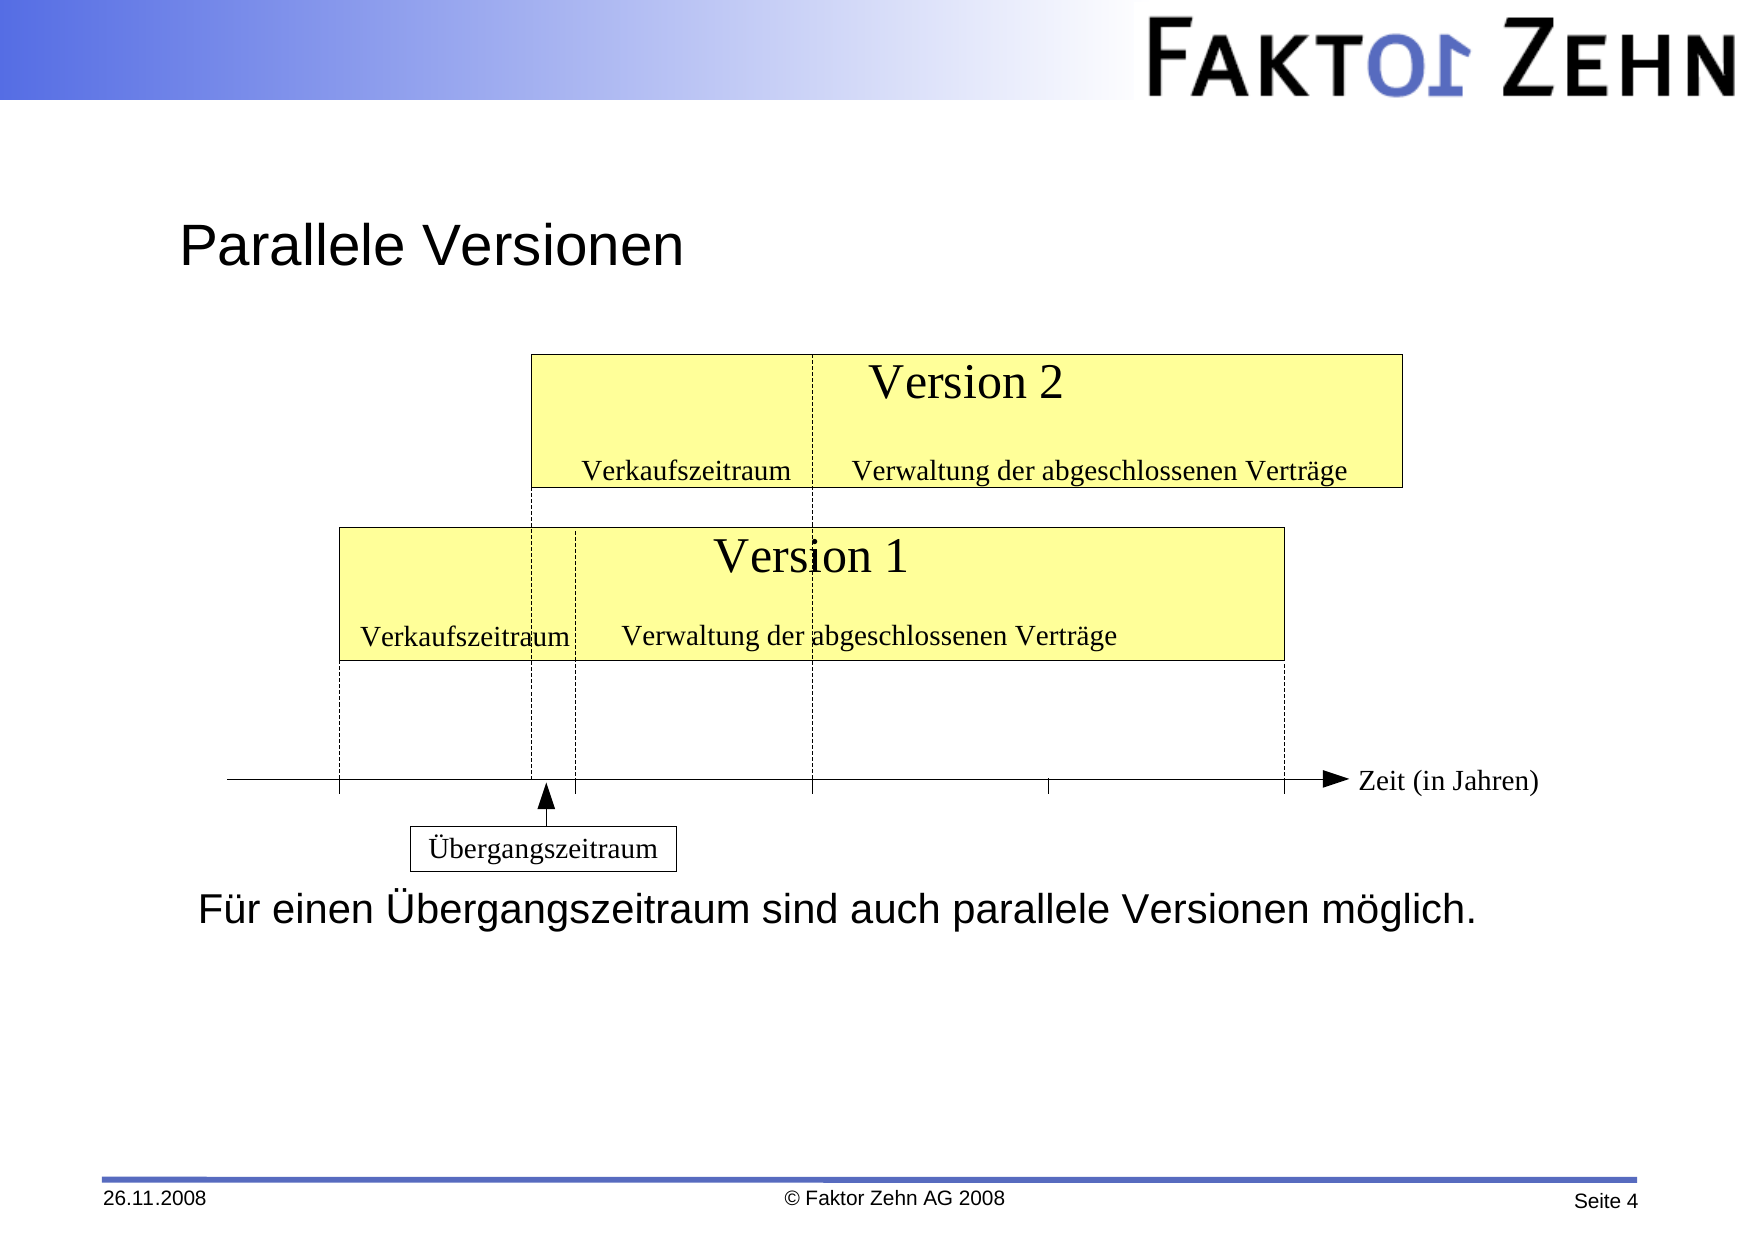

# Parallele Versionen
Version 2
Verkaufszeitraum
Verwaltung der abgeschlossenen Verträge
Version 1
Verwaltung der abgeschlossenen Verträge
Verkaufszeitraum
Zeit (in Jahren)
Übergangszeitraum
Für einen Übergangszeitraum sind auch parallele Versionen möglich.